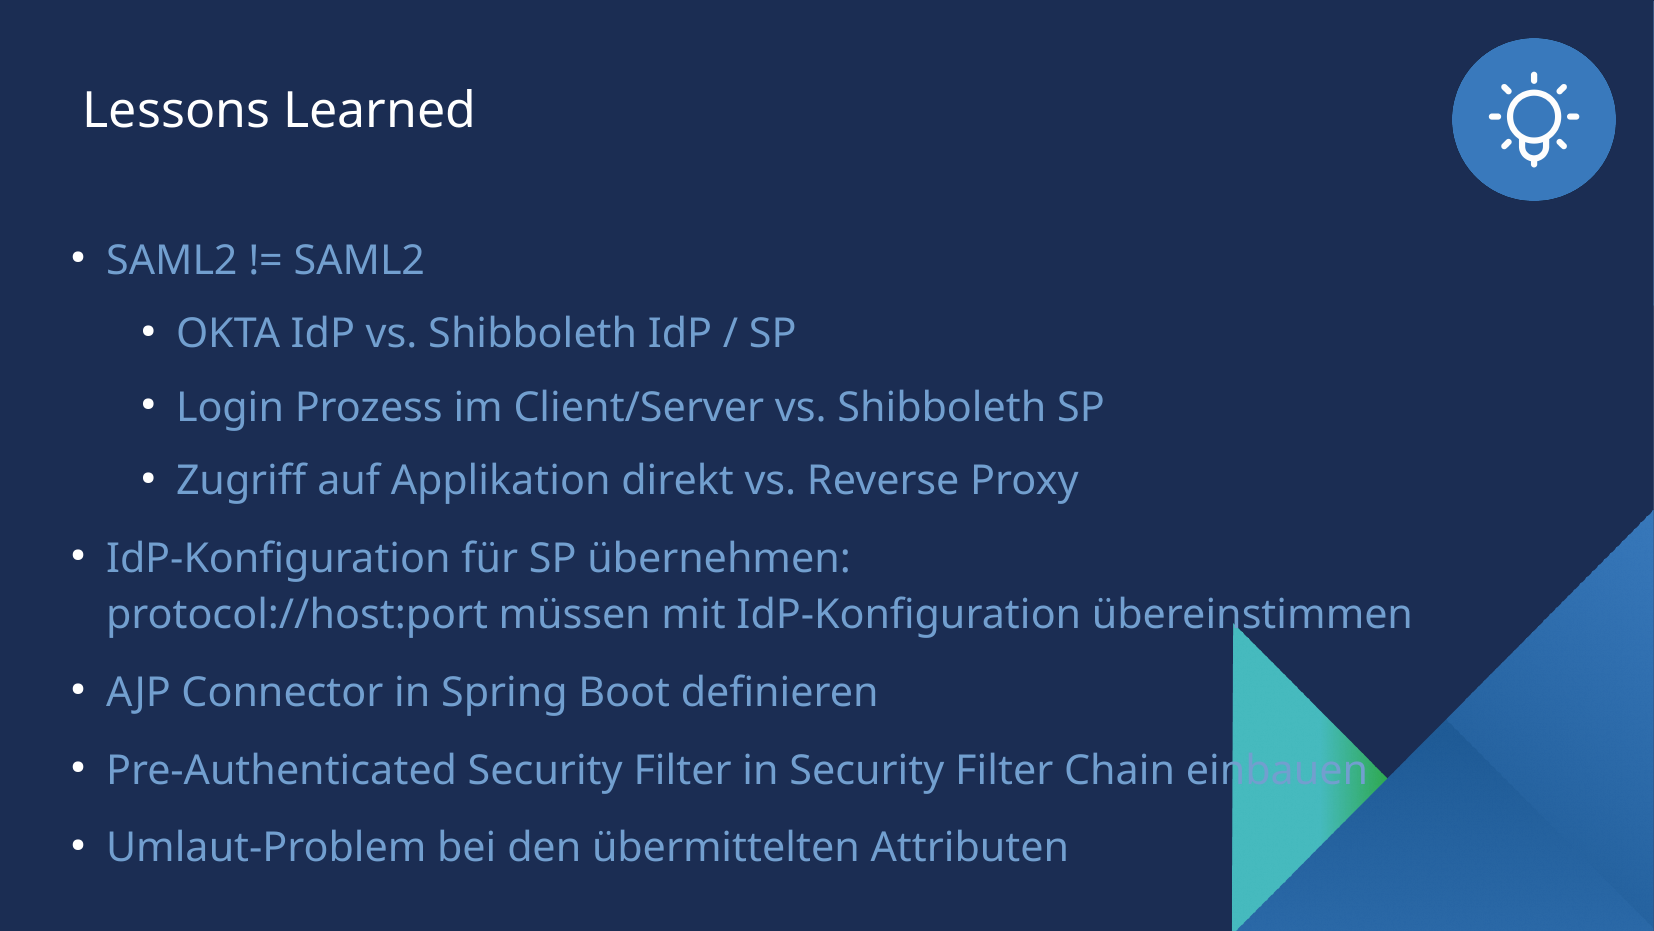

# Lessons Learned
SAML2 != SAML2
OKTA IdP vs. Shibboleth IdP / SP
Login Prozess im Client/Server vs. Shibboleth SP
Zugriff auf Applikation direkt vs. Reverse Proxy
IdP-Konfiguration für SP übernehmen:
protocol://host:port müssen mit IdP-Konfiguration übereinstimmen
AJP Connector in Spring Boot definieren
Pre-Authenticated Security Filter in Security Filter Chain einbauen
Umlaut-Problem bei den übermittelten Attributen